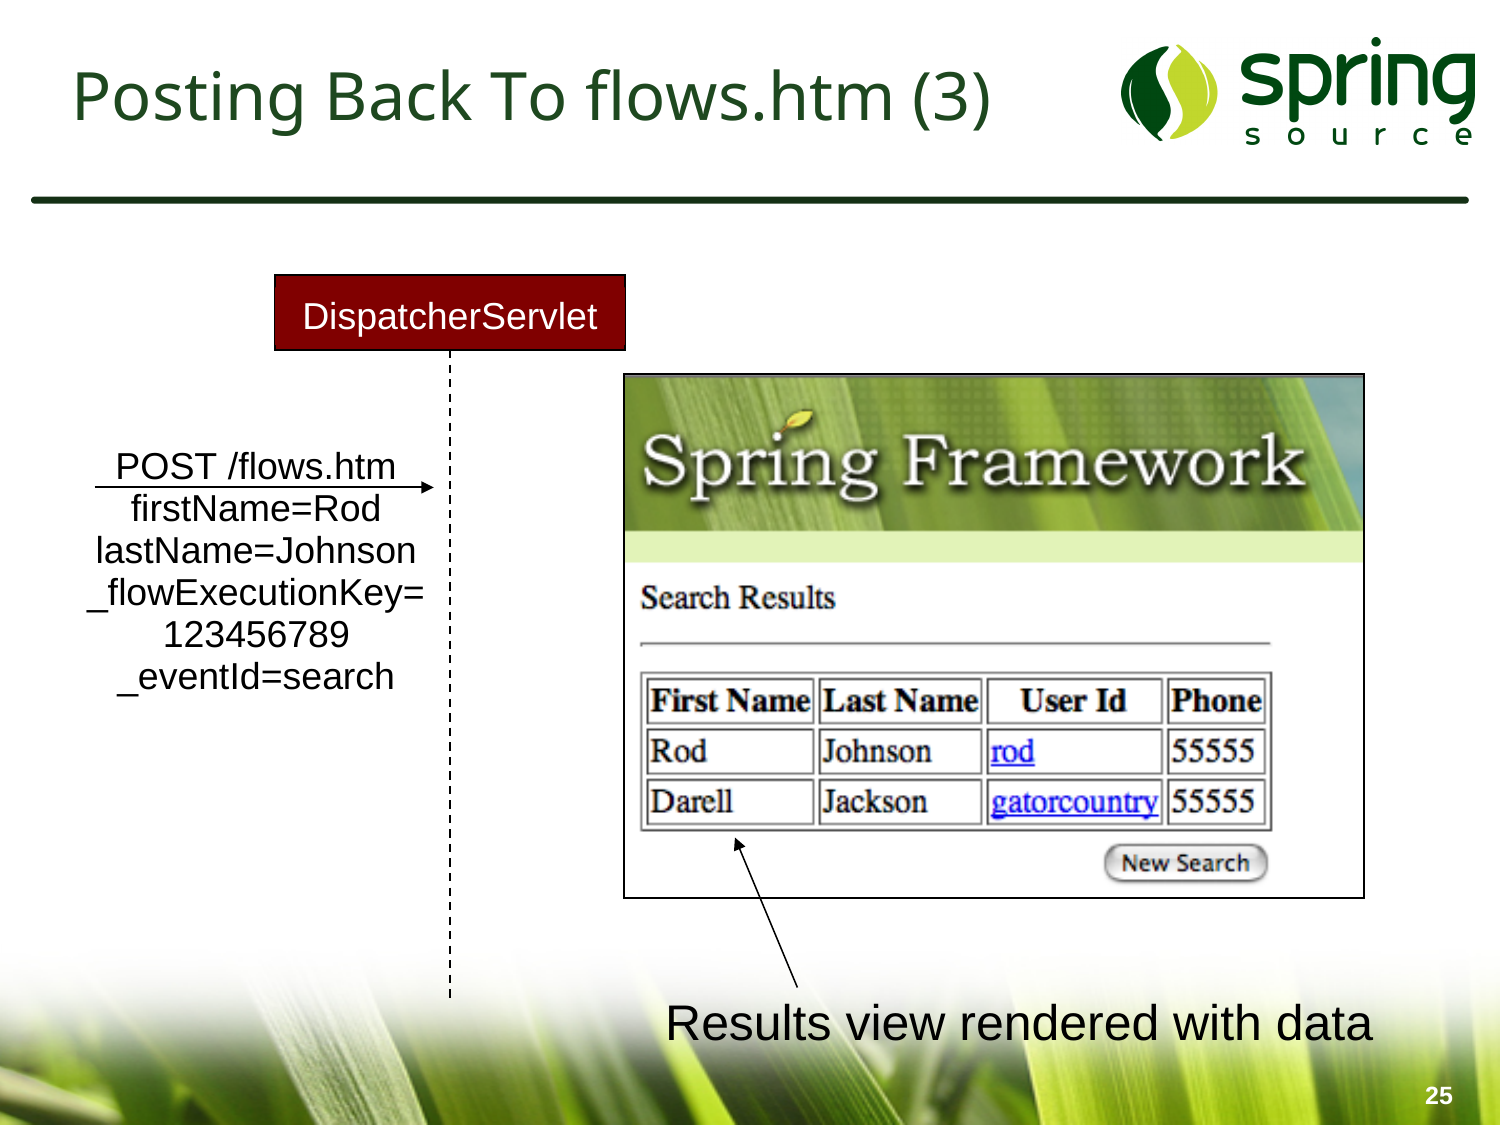

# Posting Back To flows.htm (3)
DispatcherServlet
POST /flows.htm
firstName=Rod
lastName=Johnson
_flowExecutionKey=
123456789
_eventId=search
Results view rendered with data